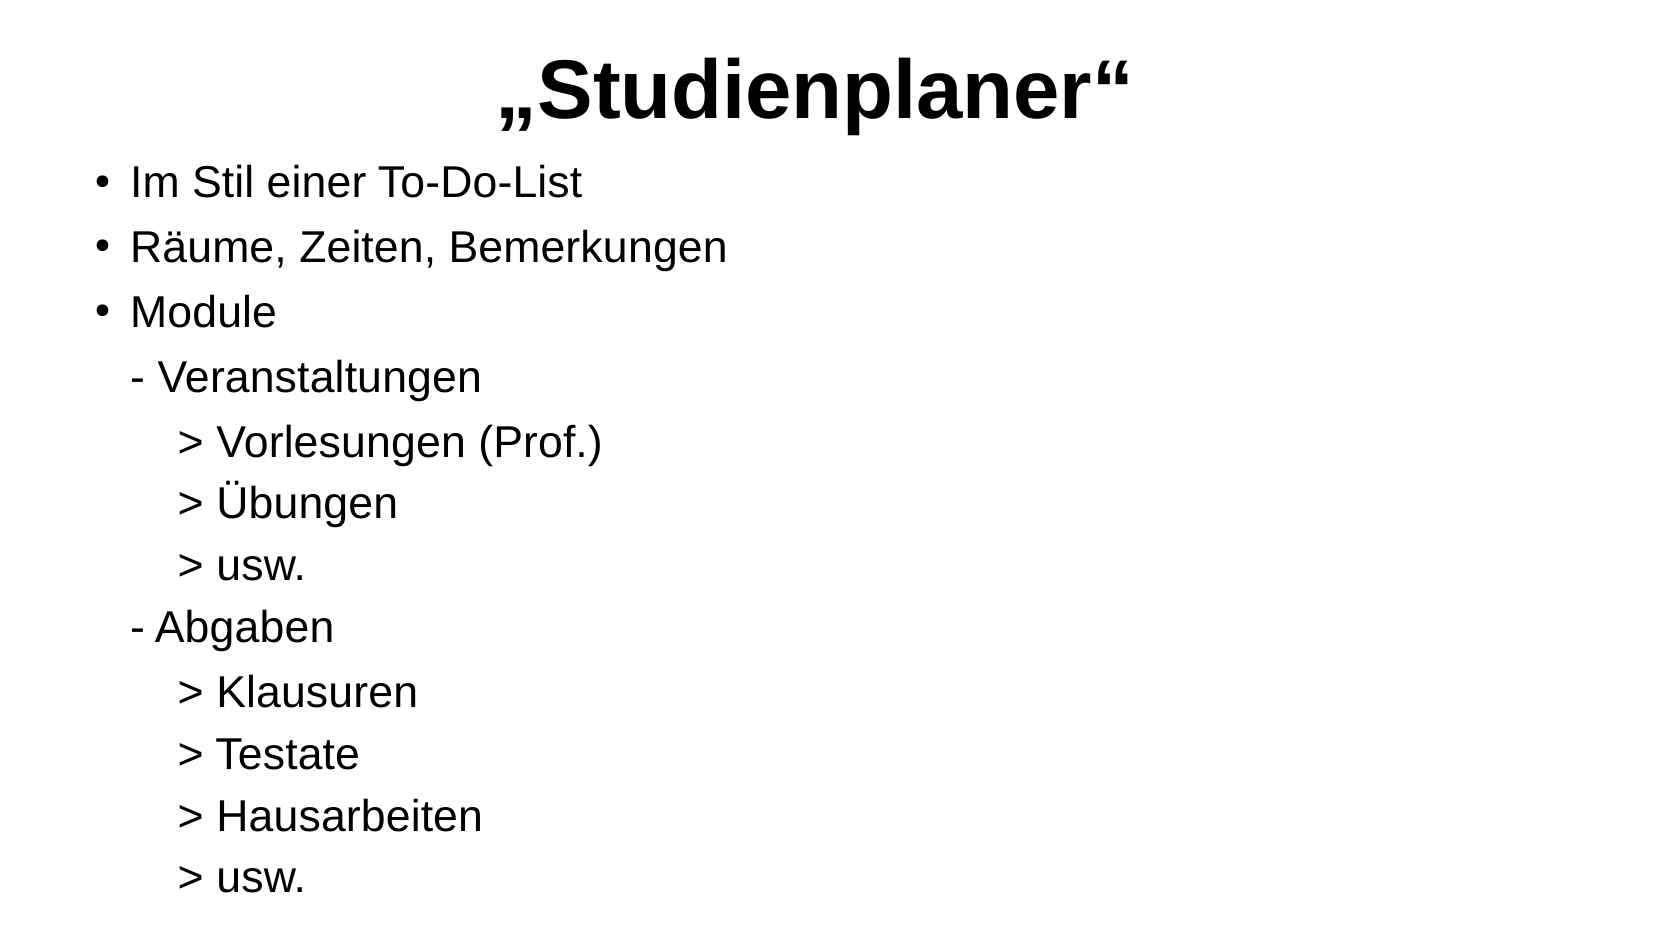

# „Studienplaner“
Im Stil einer To-Do-List
Räume, Zeiten, Bemerkungen
Module
- Veranstaltungen
> Vorlesungen (Prof.)
> Übungen
> usw.
- Abgaben
> Klausuren
> Testate
> Hausarbeiten
> usw.